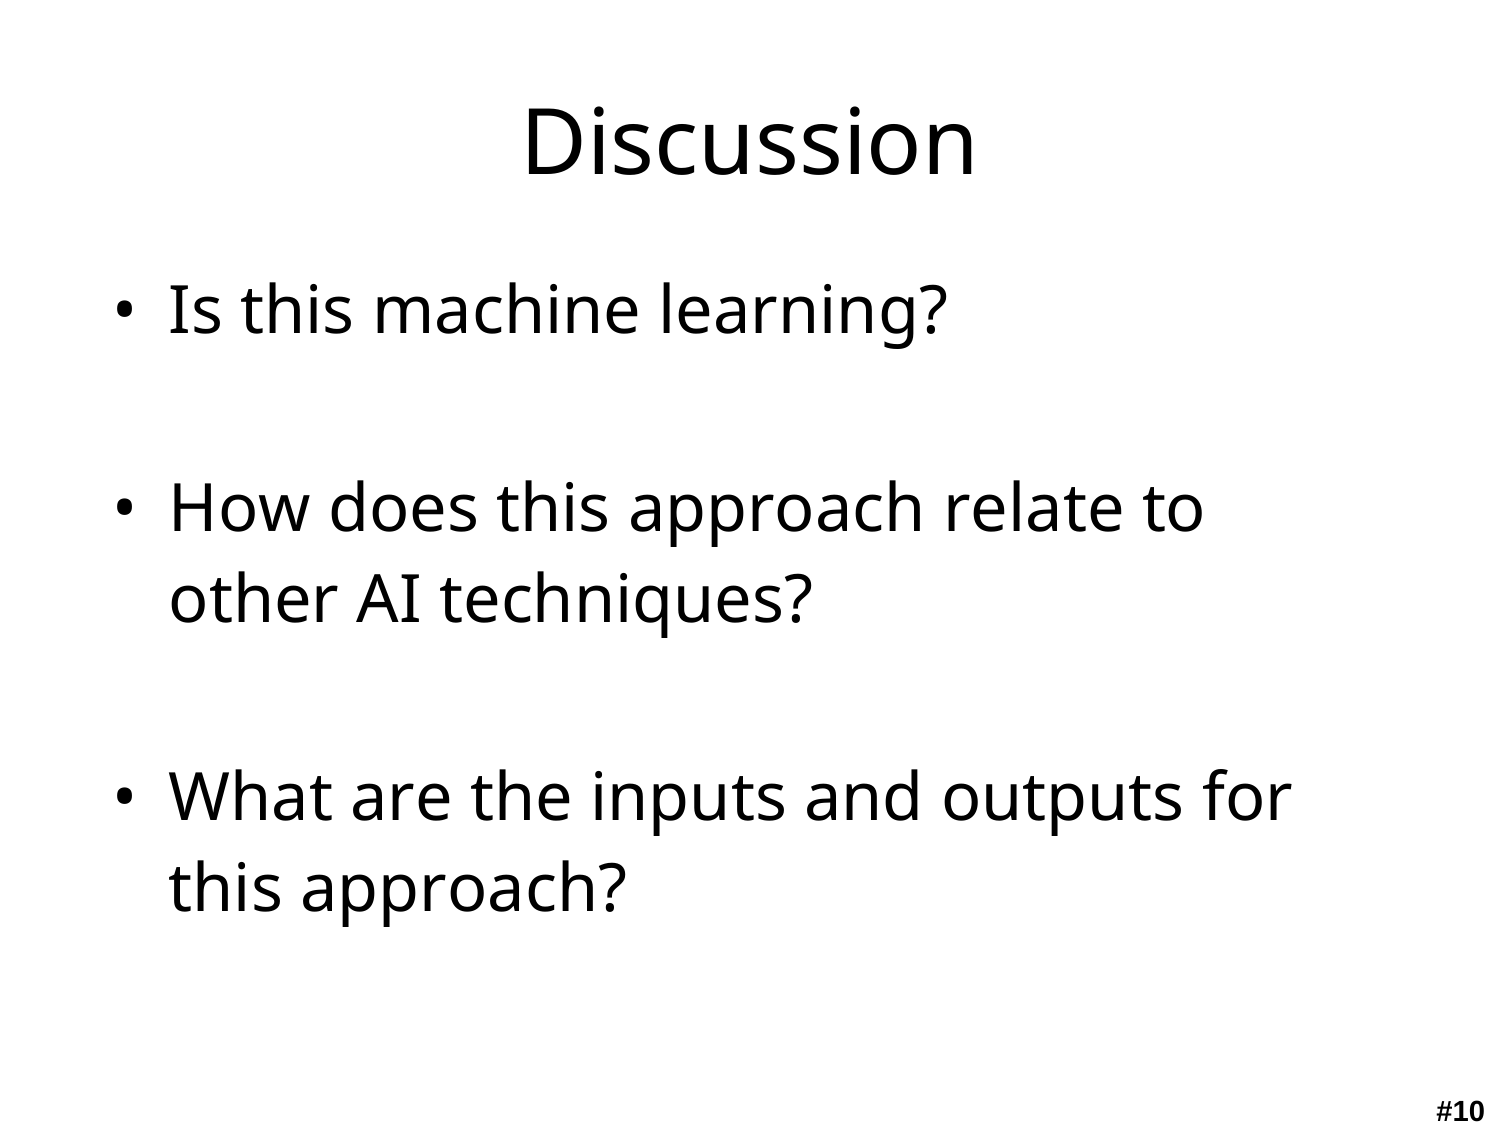

# Discussion
Is this machine learning?
How does this approach relate to other AI techniques?
What are the inputs and outputs for this approach?
10